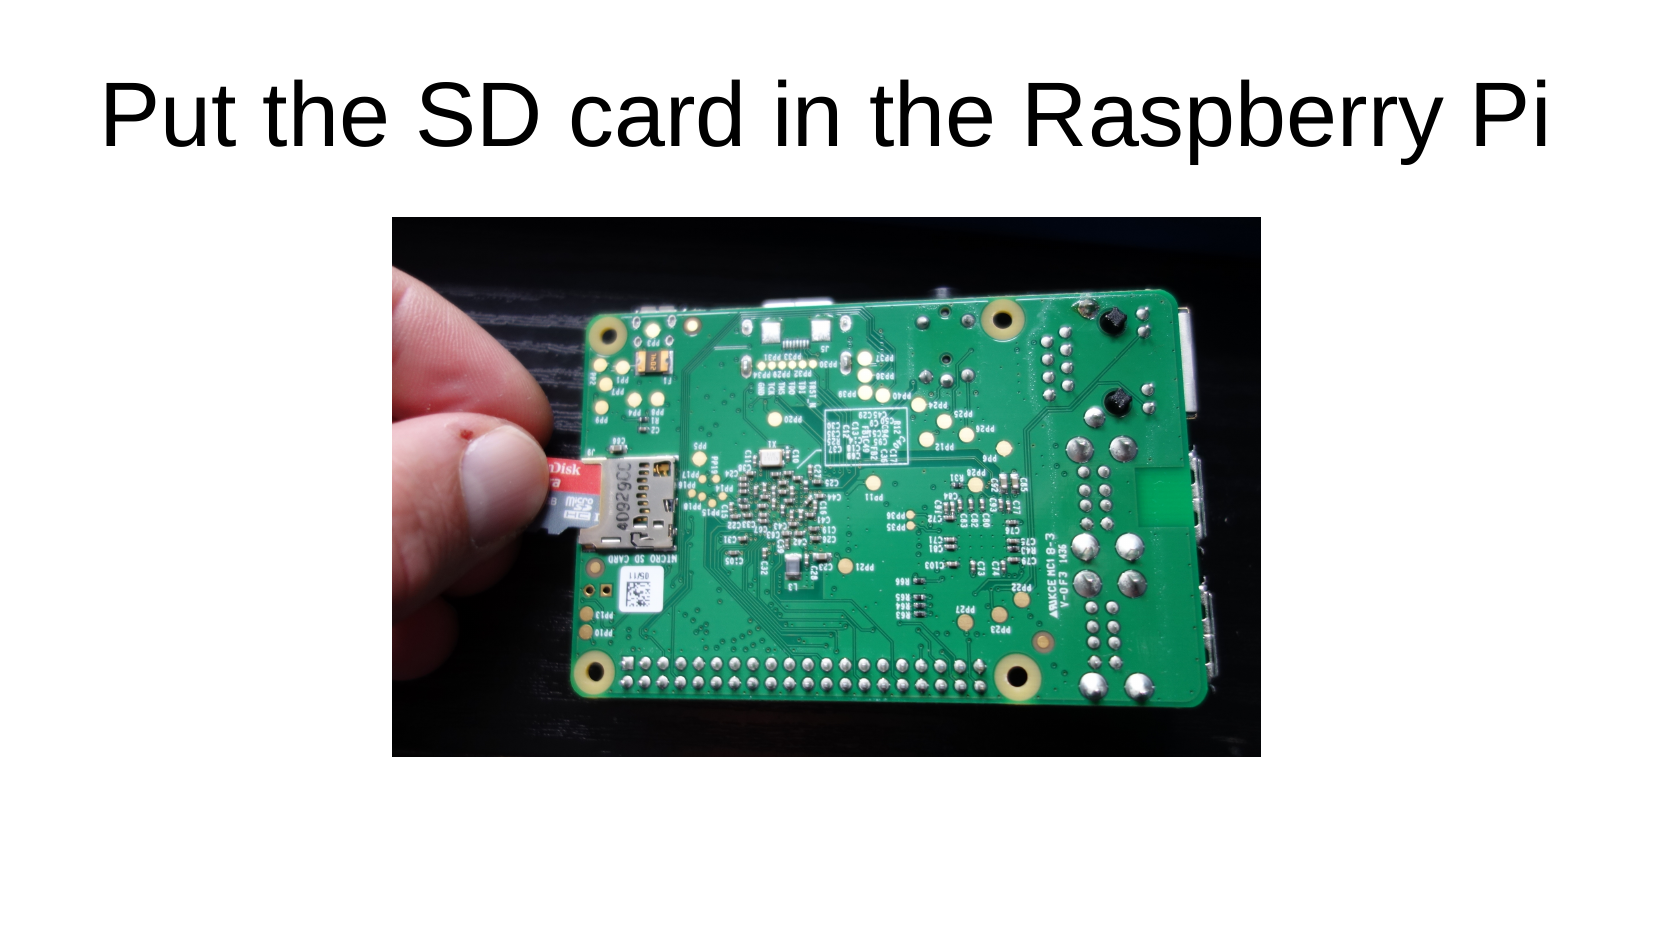

# Put the SD card in the Raspberry Pi